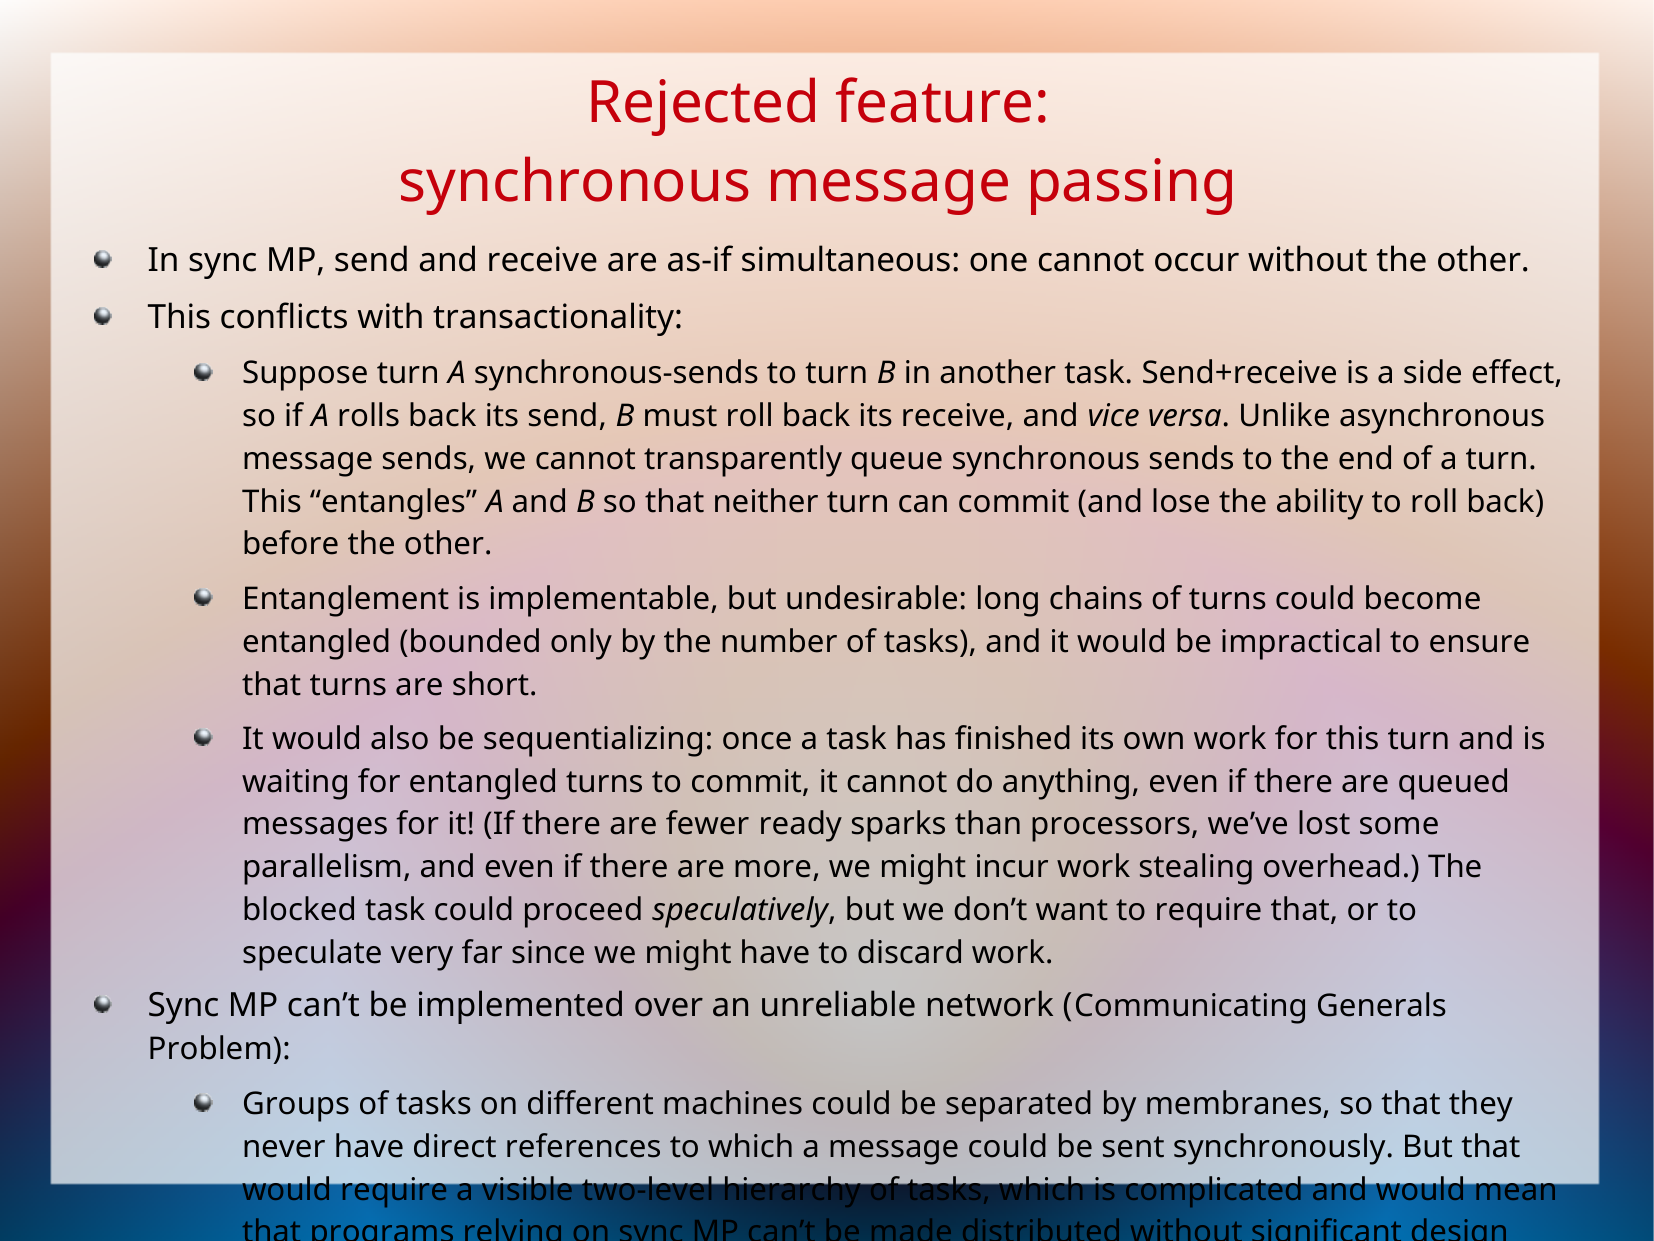

# Rejected feature: synchronous message passing
In sync MP, send and receive are as-if simultaneous: one cannot occur without the other.
This conflicts with transactionality:
Suppose turn A synchronous-sends to turn B in another task. Send+receive is a side effect, so if A rolls back its send, B must roll back its receive, and vice versa. Unlike asynchronous message sends, we cannot transparently queue synchronous sends to the end of a turn. This “entangles” A and B so that neither turn can commit (and lose the ability to roll back) before the other.
Entanglement is implementable, but undesirable: long chains of turns could become entangled (bounded only by the number of tasks), and it would be impractical to ensure that turns are short.
It would also be sequentializing: once a task has finished its own work for this turn and is waiting for entangled turns to commit, it cannot do anything, even if there are queued messages for it! (If there are fewer ready sparks than processors, we’ve lost some parallelism, and even if there are more, we might incur work stealing overhead.) The blocked task could proceed speculatively, but we don’t want to require that, or to speculate very far since we might have to discard work.
Sync MP can’t be implemented over an unreliable network (Communicating Generals Problem):
Groups of tasks on different machines could be separated by membranes, so that they never have direct references to which a message could be sent synchronously. But that would require a visible two-level hierarchy of tasks, which is complicated and would mean that programs relying on sync MP can’t be made distributed without significant design changes.
For async MP, on the other hand, the Ken protocol helps programs be transparent to machine failures with fewer and less invasive (if any) design changes. They still need to take account of higher latencies, but that’s “only” an efficiency issue.